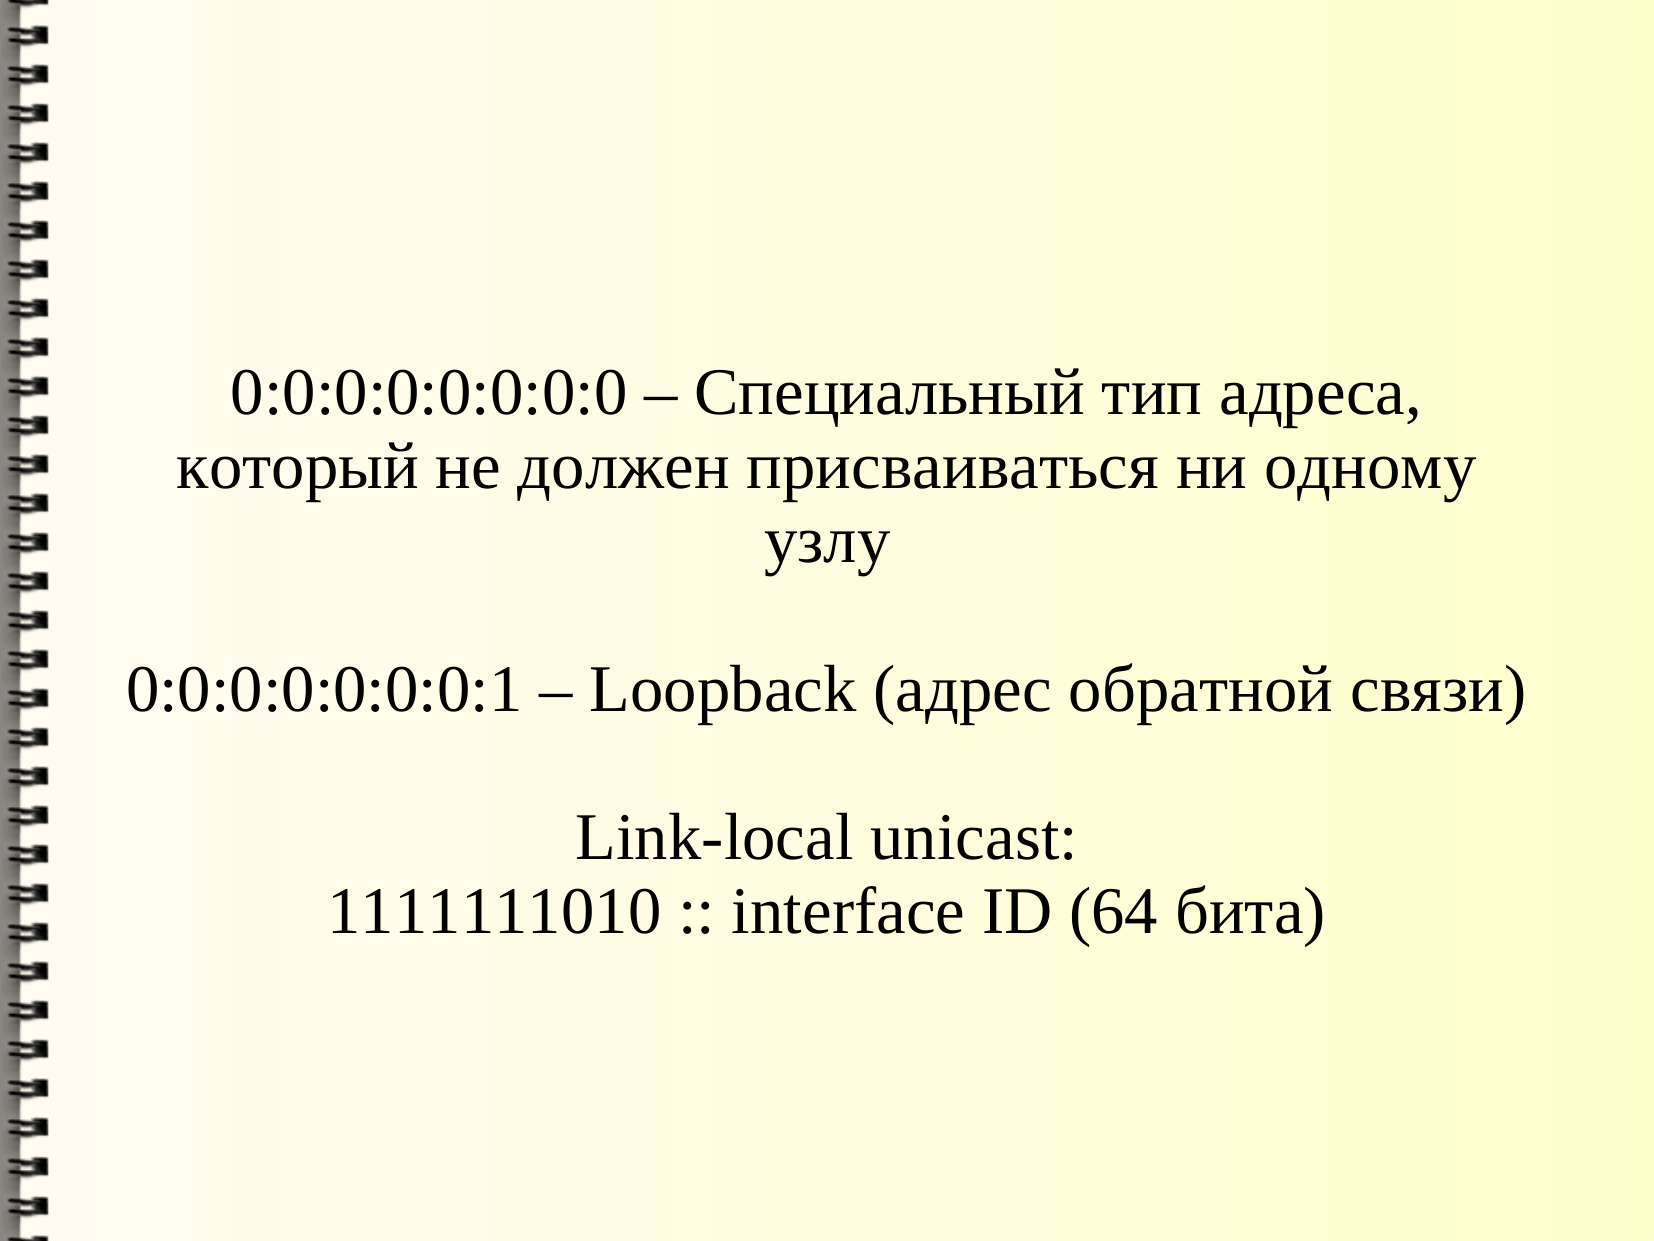

# 0:0:0:0:0:0:0:0 – Специальный тип адреса, который не должен присваиваться ни одному узлу
0:0:0:0:0:0:0:1 – Loopback (адрес обратной связи)
Link-local unicast:
1111111010 :: interface ID (64 бита)